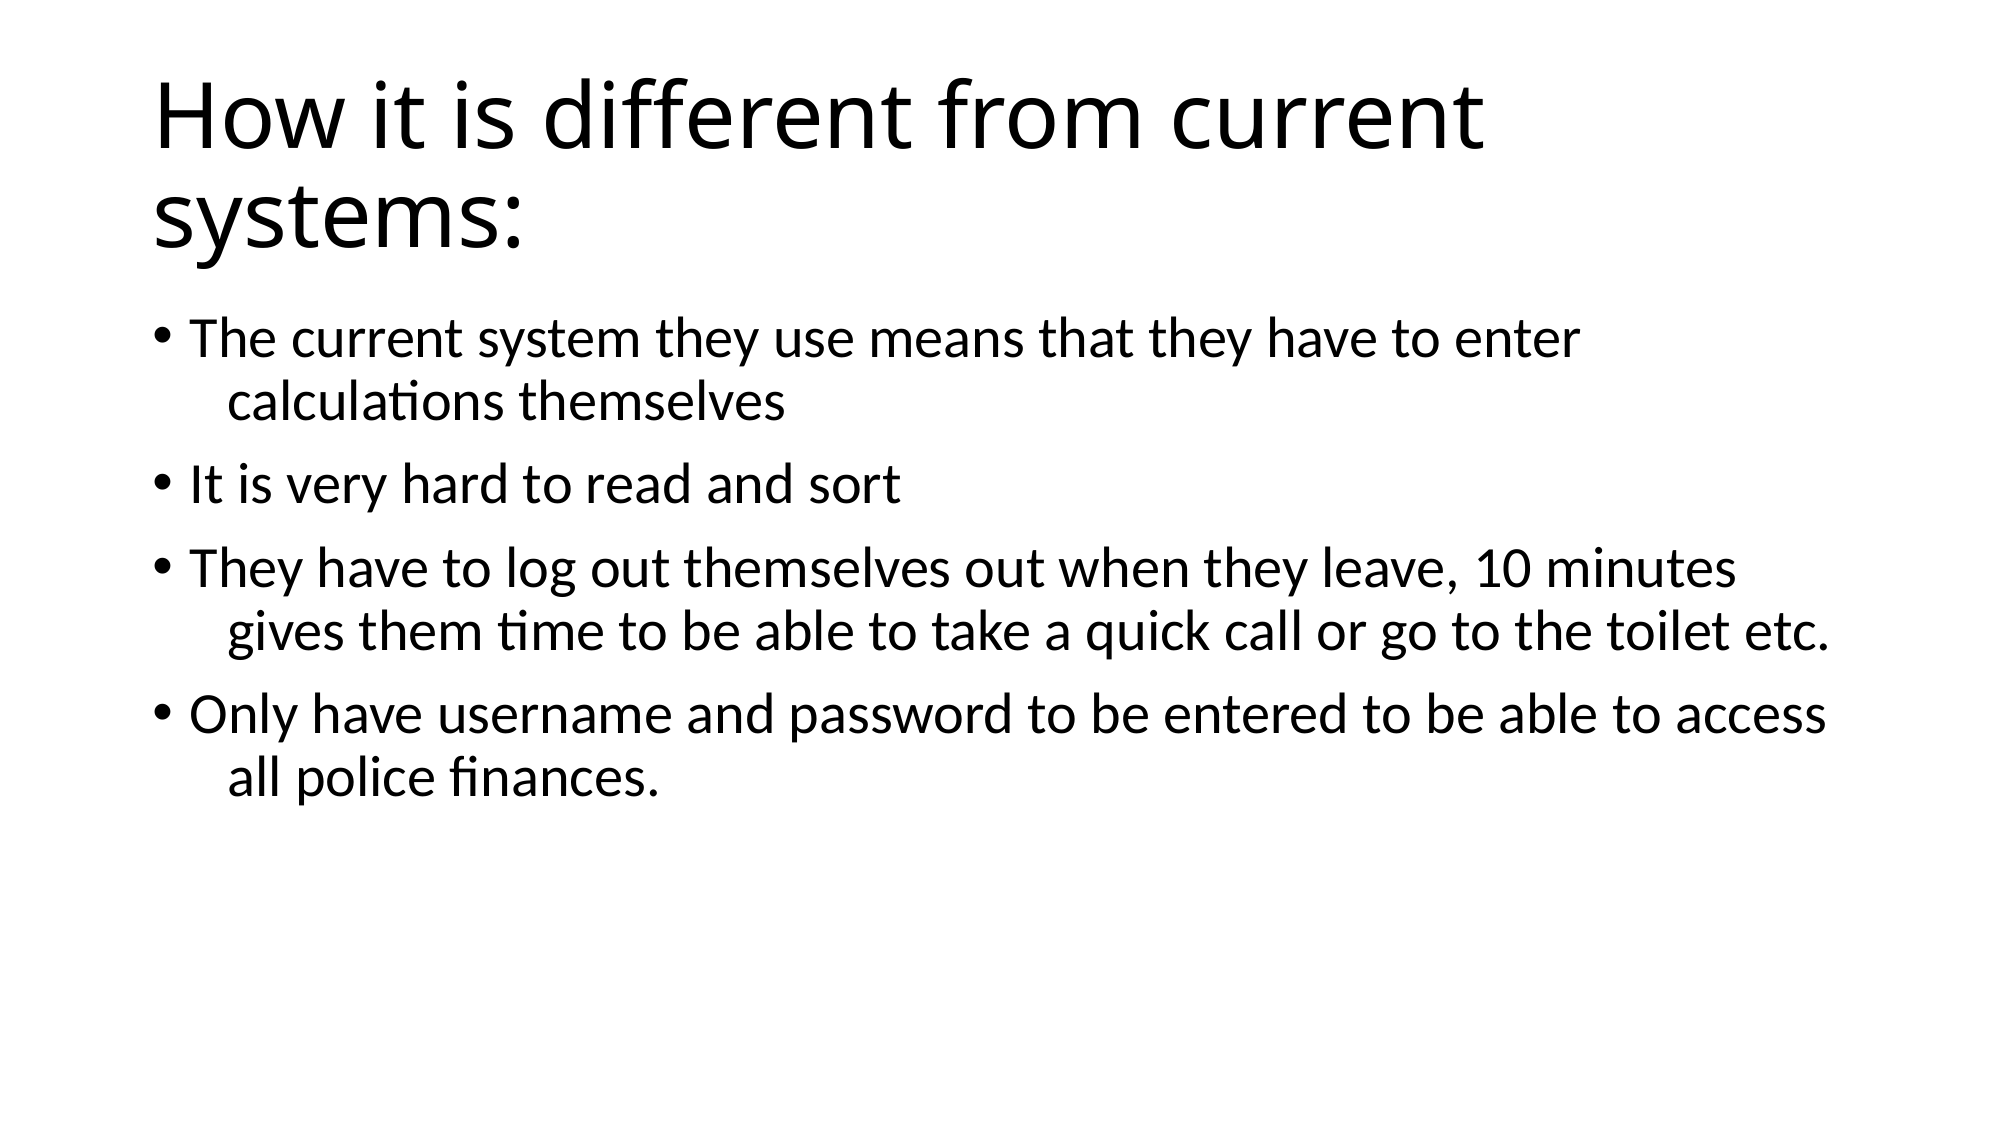

# How it is different from current systems:
The current system they use means that they have to enter calculations themselves
It is very hard to read and sort
They have to log out themselves out when they leave, 10 minutes gives them time to be able to take a quick call or go to the toilet etc.
Only have username and password to be entered to be able to access all police finances.